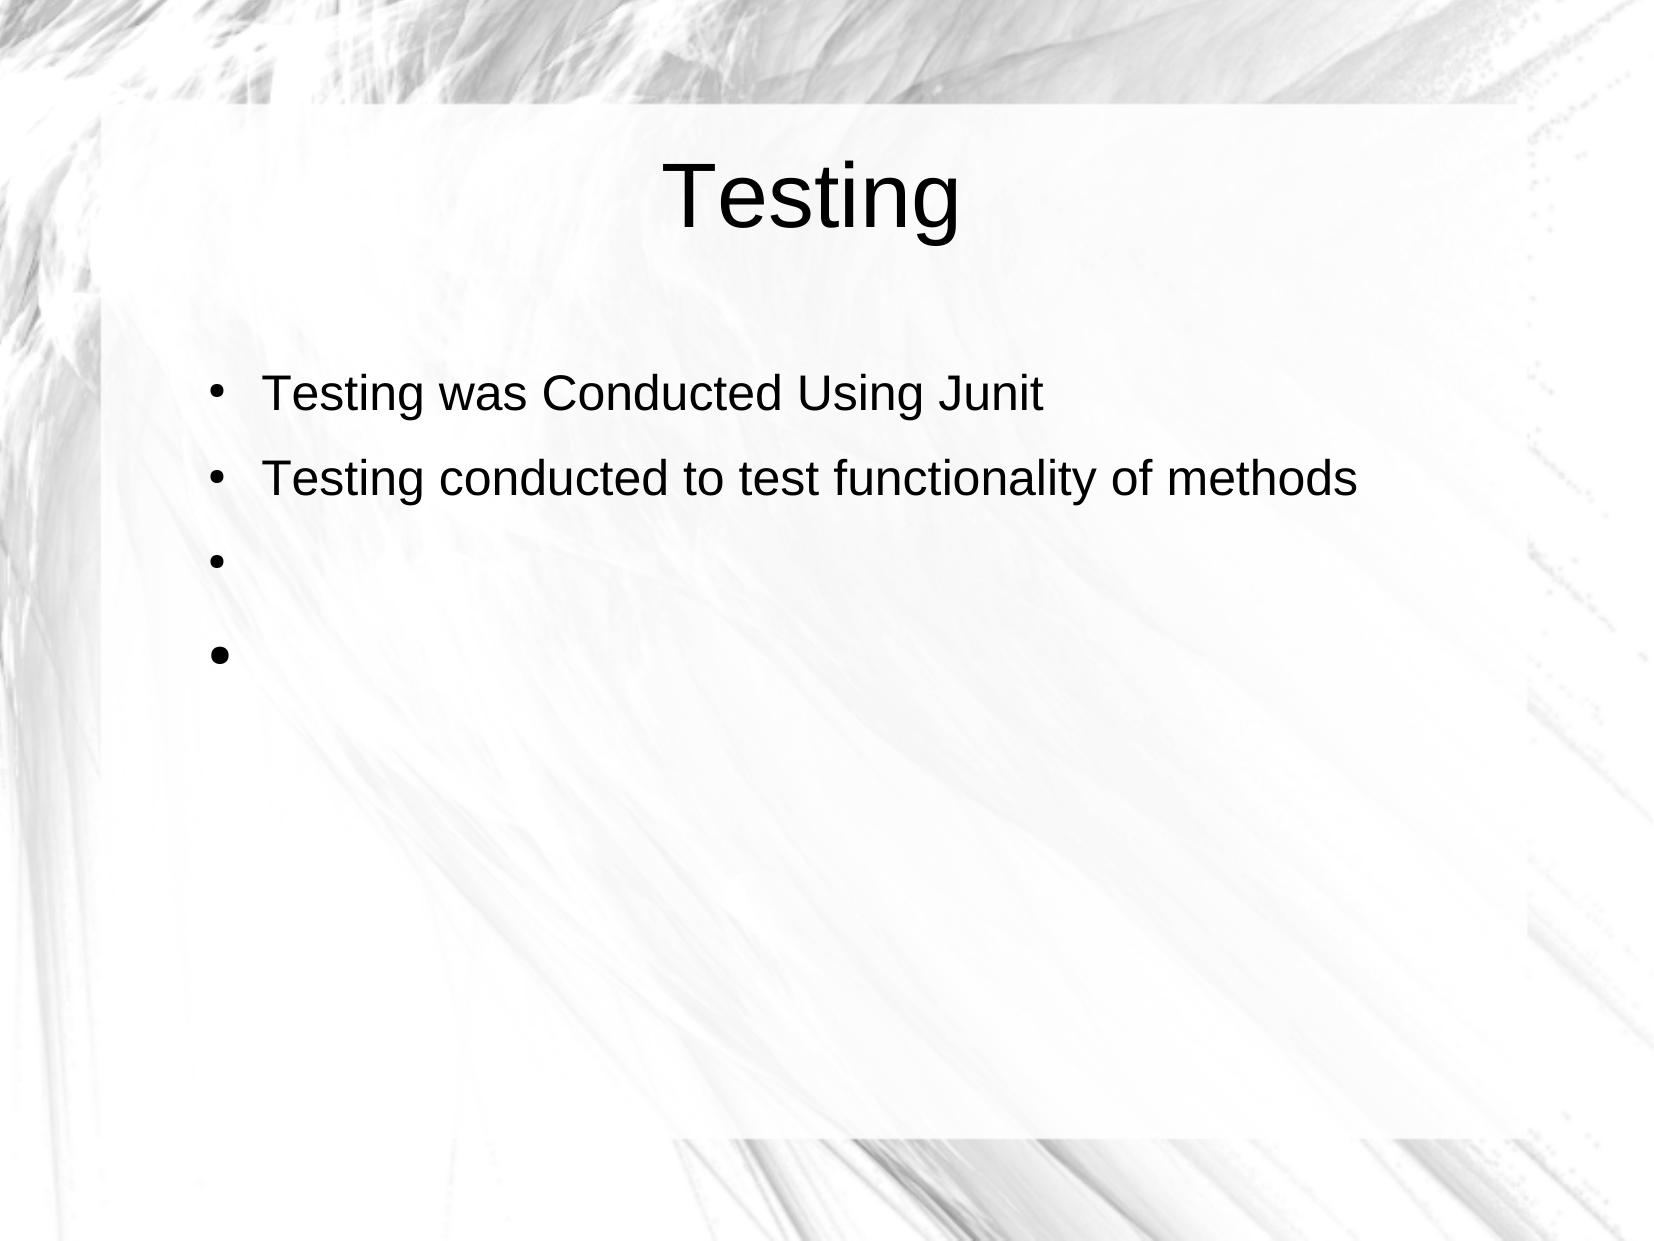

# Testing
Testing was Conducted Using Junit
Testing conducted to test functionality of methods